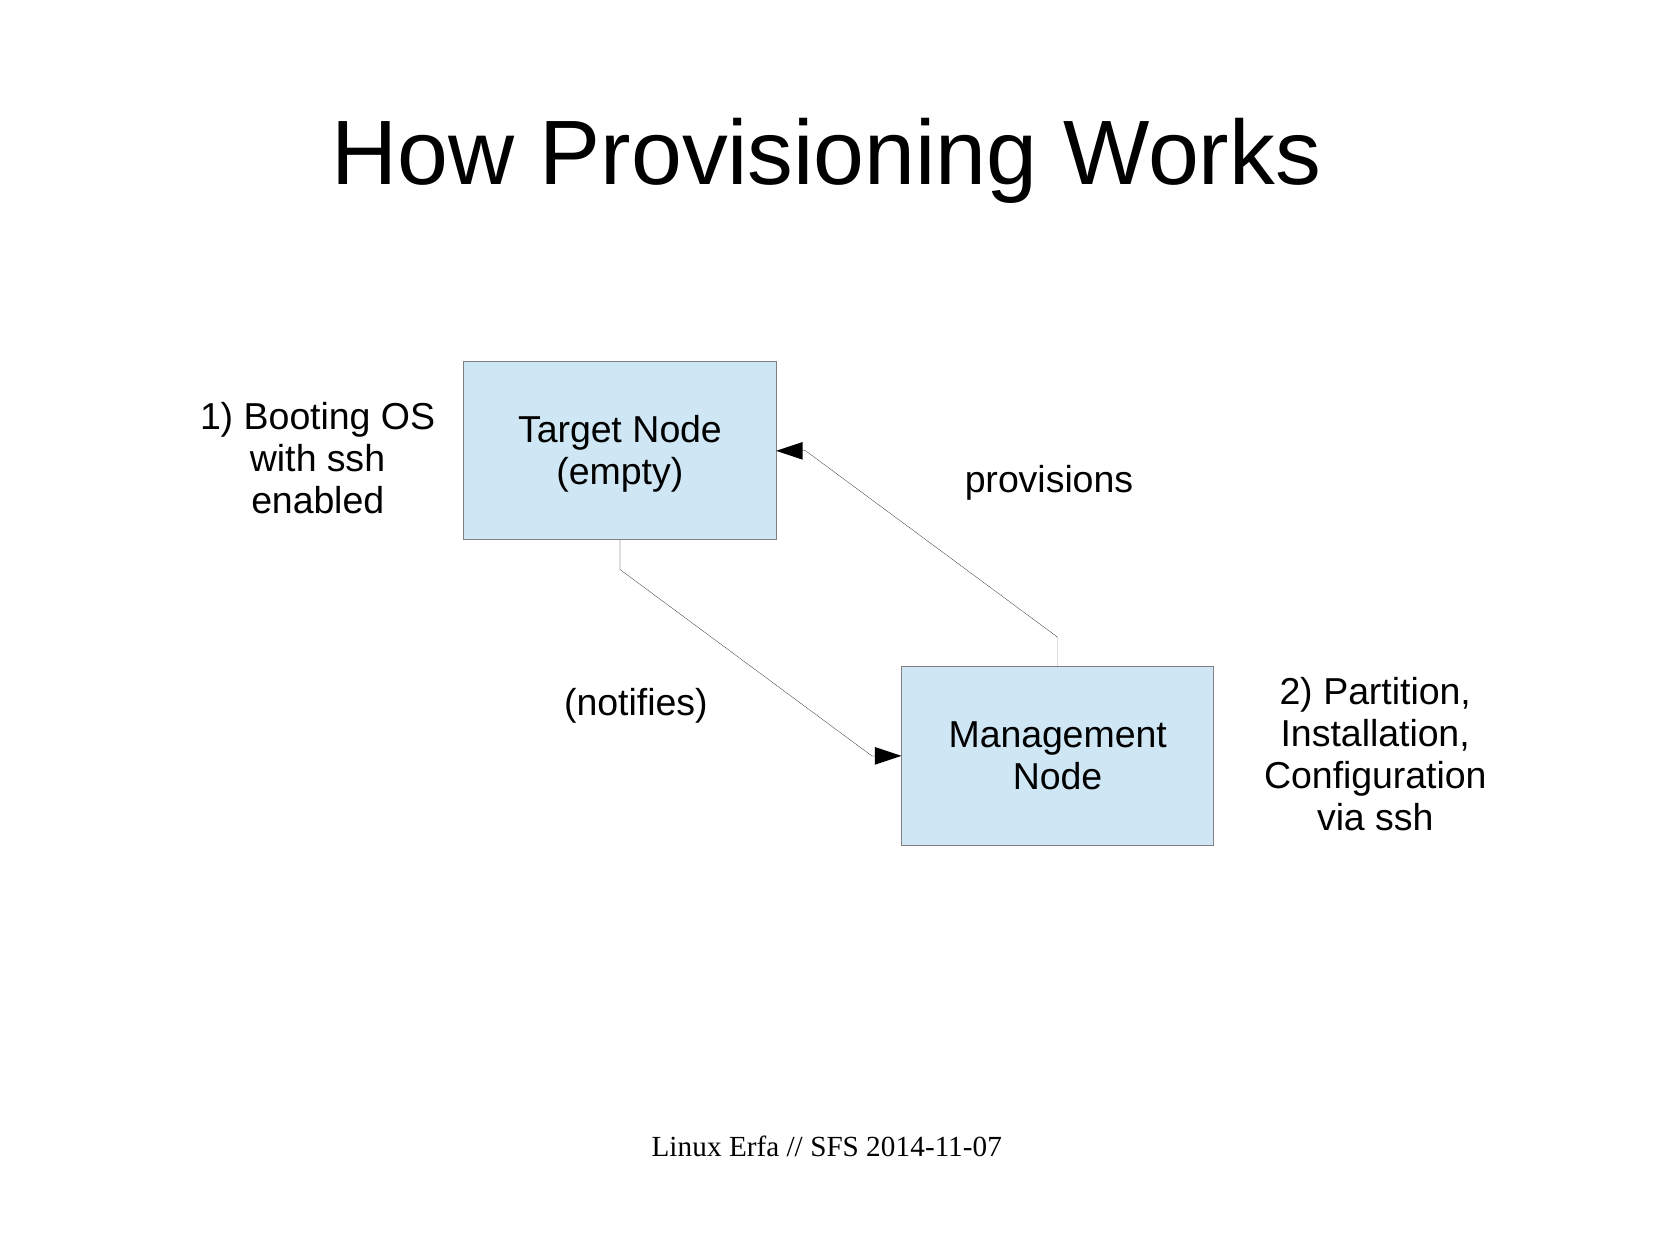

# How Provisioning Works
Target Node
(empty)
1) Booting OS
with ssh
enabled
provisions
2) Partition, Installation, Configuration via ssh
Management
Node
(notifies)
Linux Erfa // SFS 2014-11-07